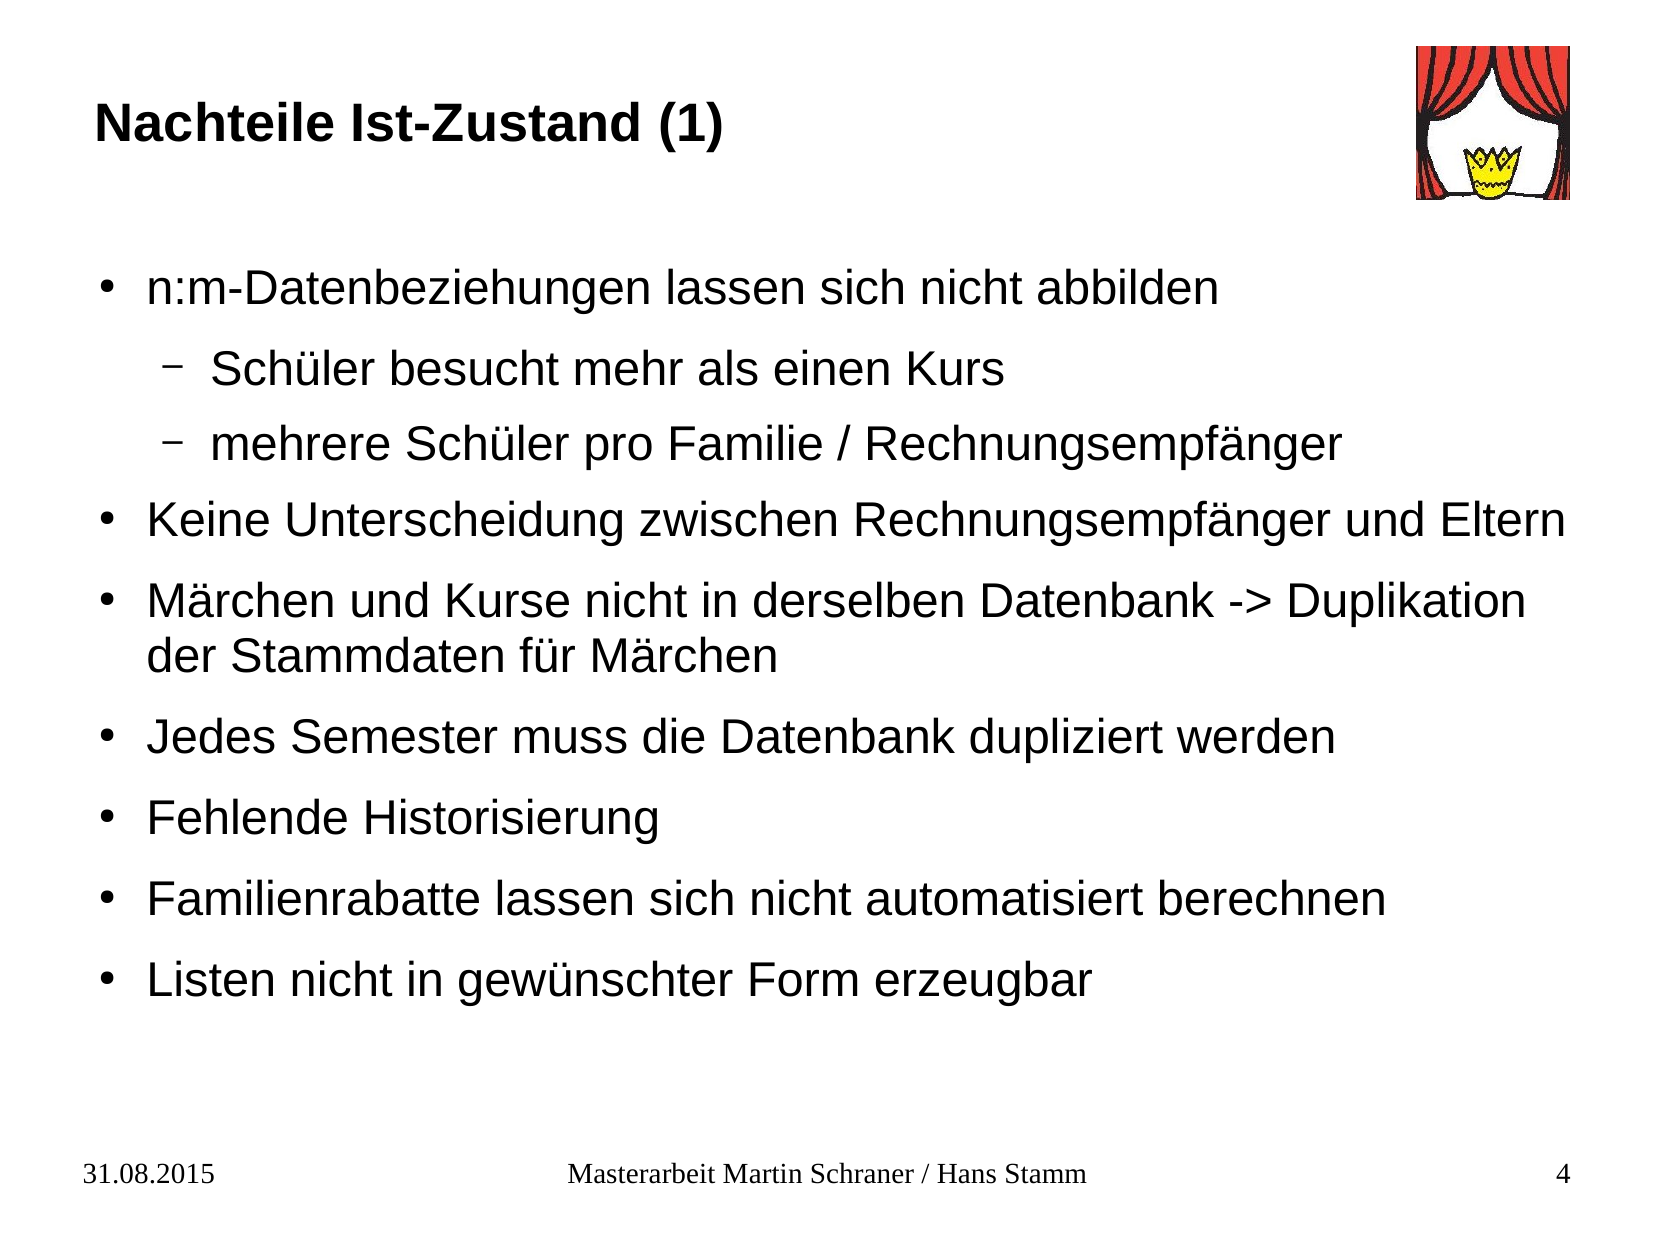

# Nachteile Ist-Zustand (1)
n:m-Datenbeziehungen lassen sich nicht abbilden
Schüler besucht mehr als einen Kurs
mehrere Schüler pro Familie / Rechnungsempfänger
Keine Unterscheidung zwischen Rechnungsempfänger und Eltern
Märchen und Kurse nicht in derselben Datenbank -> Duplikation der Stammdaten für Märchen
Jedes Semester muss die Datenbank dupliziert werden
Fehlende Historisierung
Familienrabatte lassen sich nicht automatisiert berechnen
Listen nicht in gewünschter Form erzeugbar
31.08.2015
4